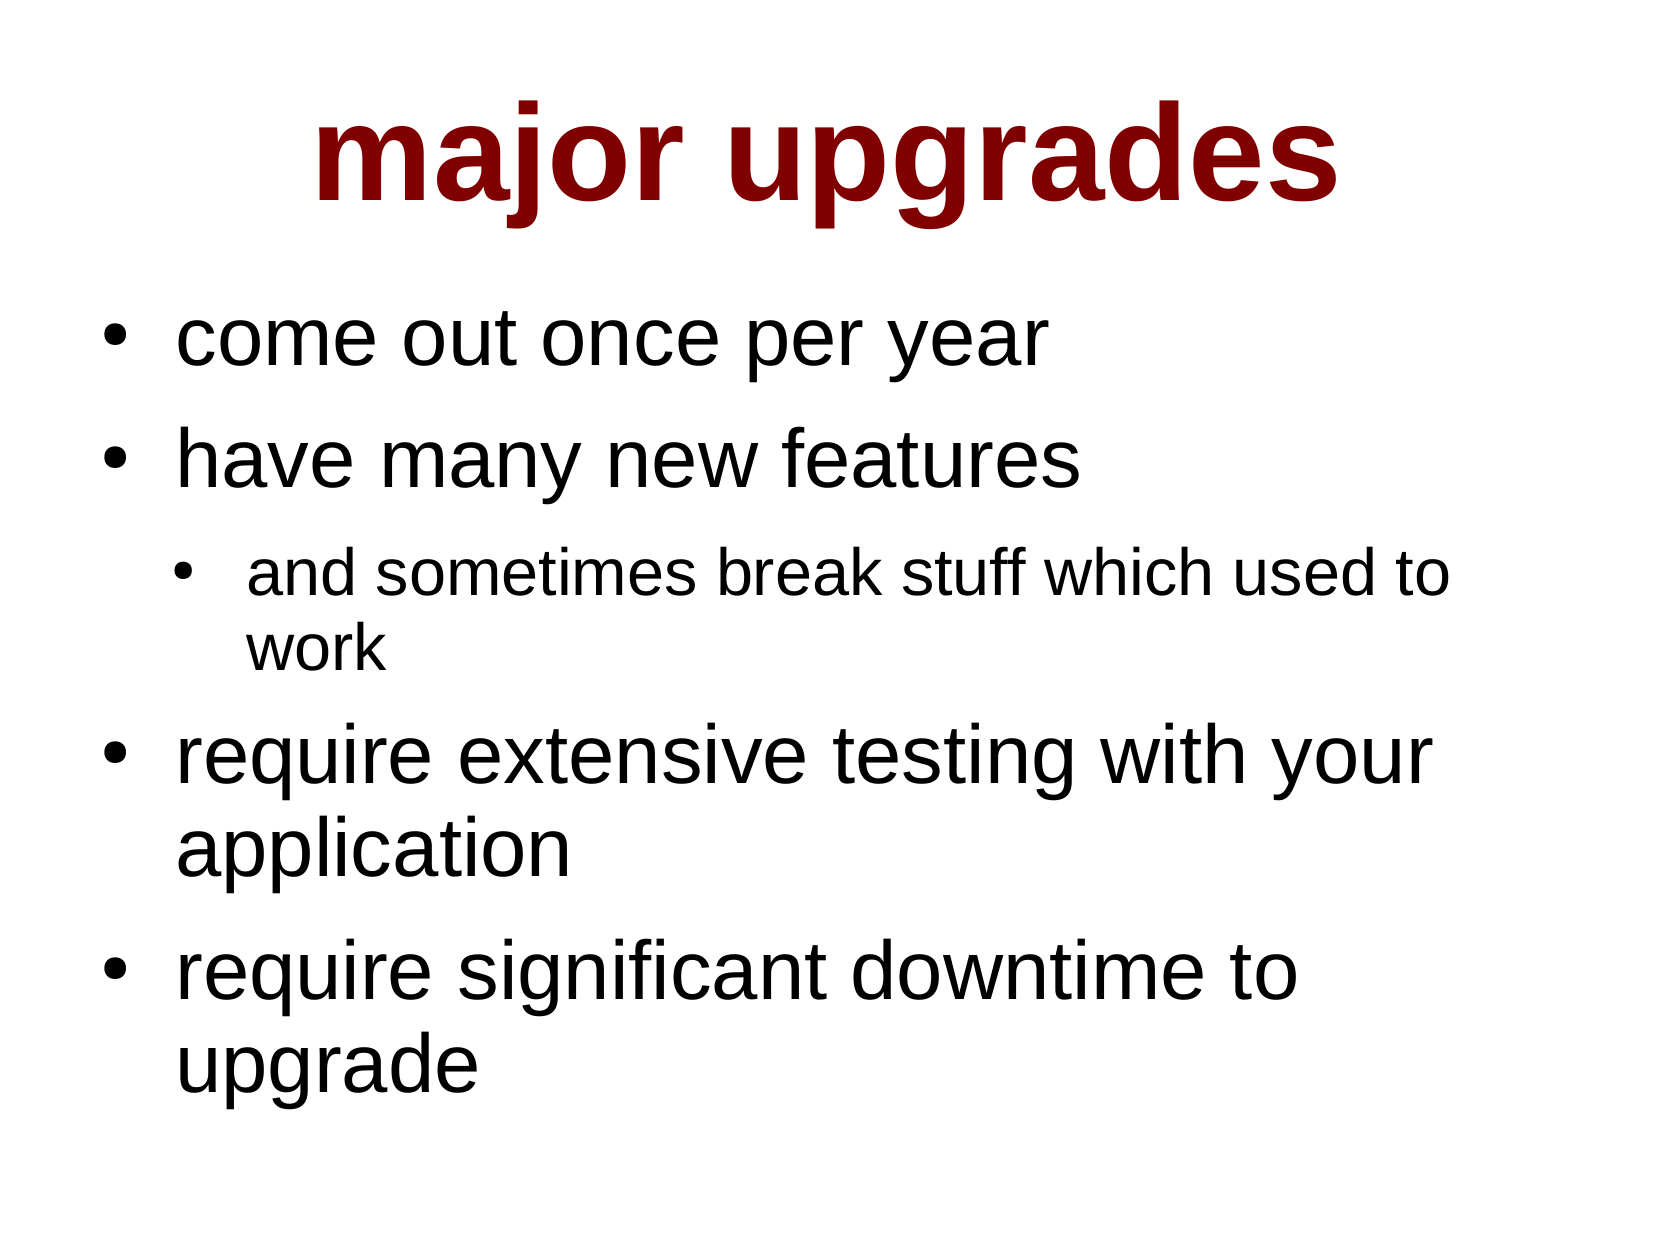

# major upgrades
come out once per year
have many new features
and sometimes break stuff which used to work
require extensive testing with your application
require significant downtime to upgrade